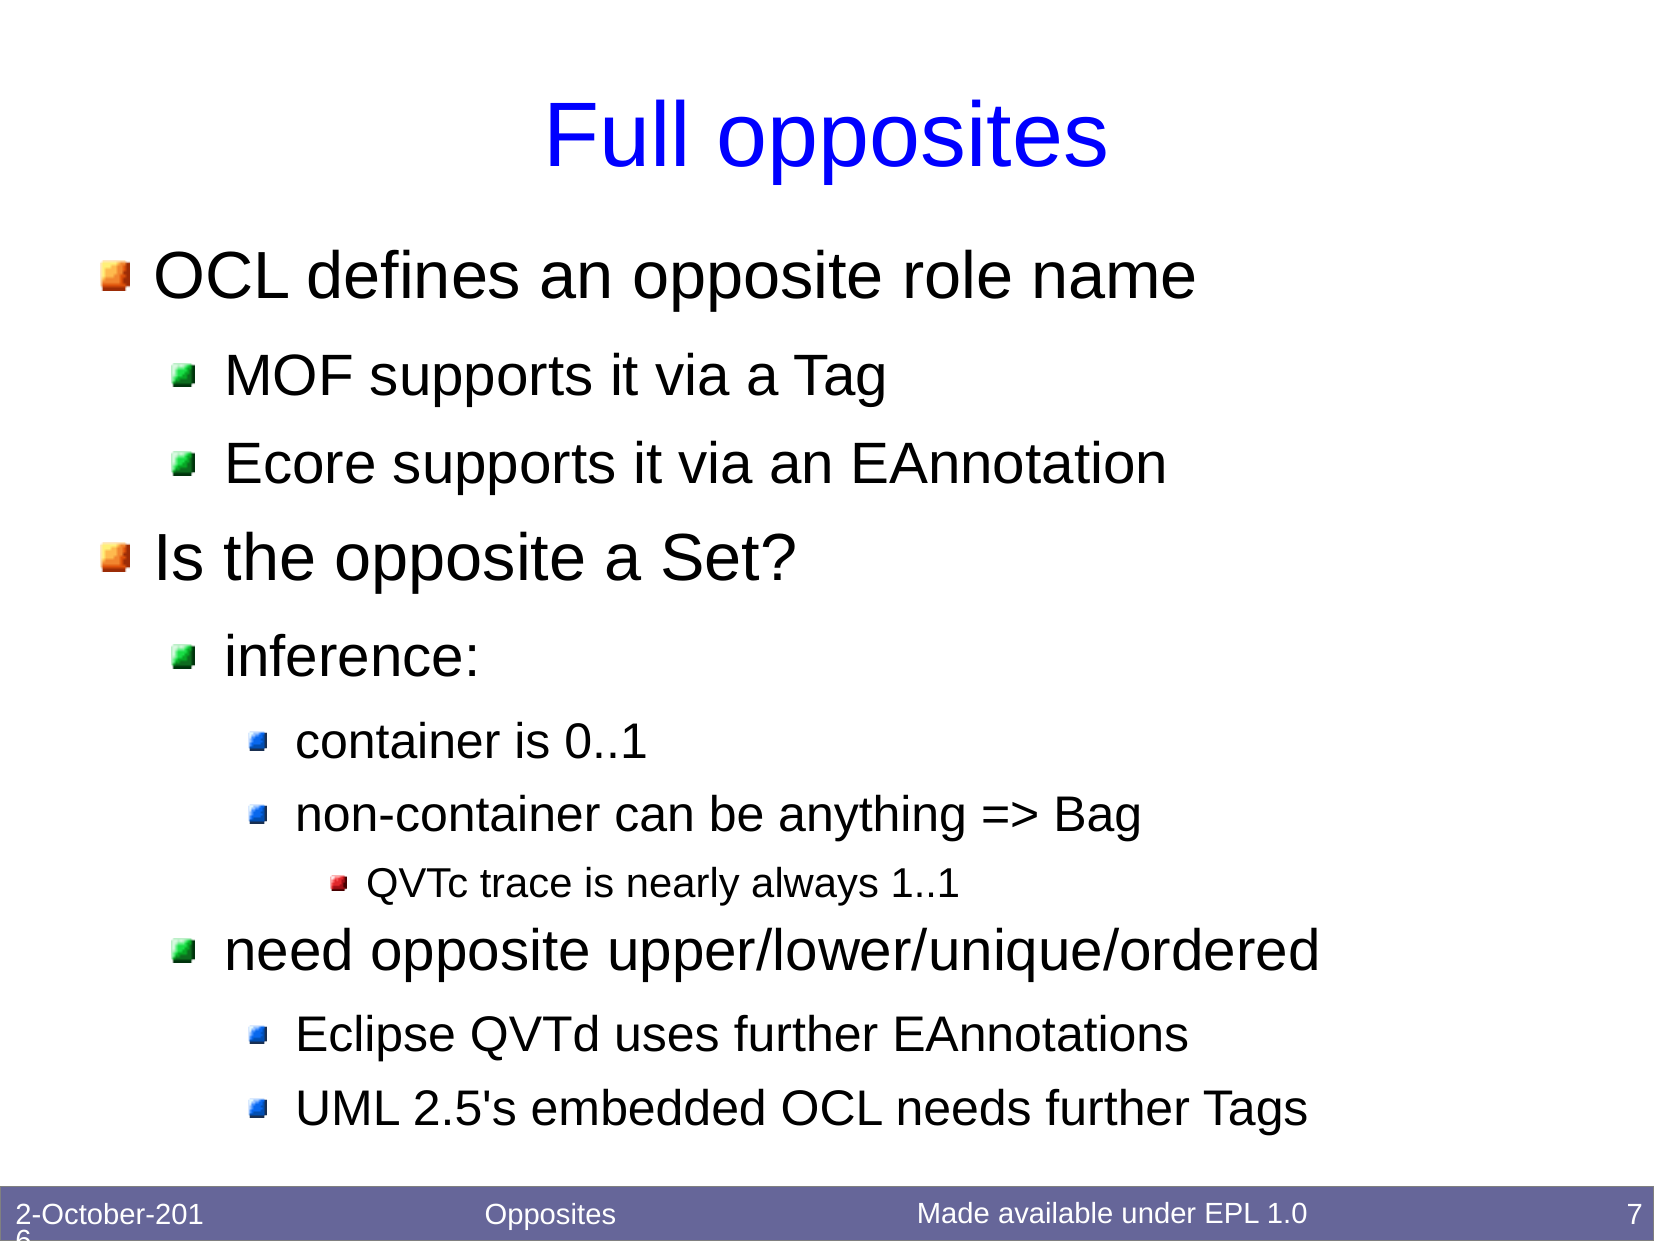

# Full opposites
OCL defines an opposite role name
MOF supports it via a Tag
Ecore supports it via an EAnnotation
Is the opposite a Set?
inference:
container is 0..1
non-container can be anything => Bag
QVTc trace is nearly always 1..1
need opposite upper/lower/unique/ordered
Eclipse QVTd uses further EAnnotations
UML 2.5's embedded OCL needs further Tags
2-October-2016
Opposites
7